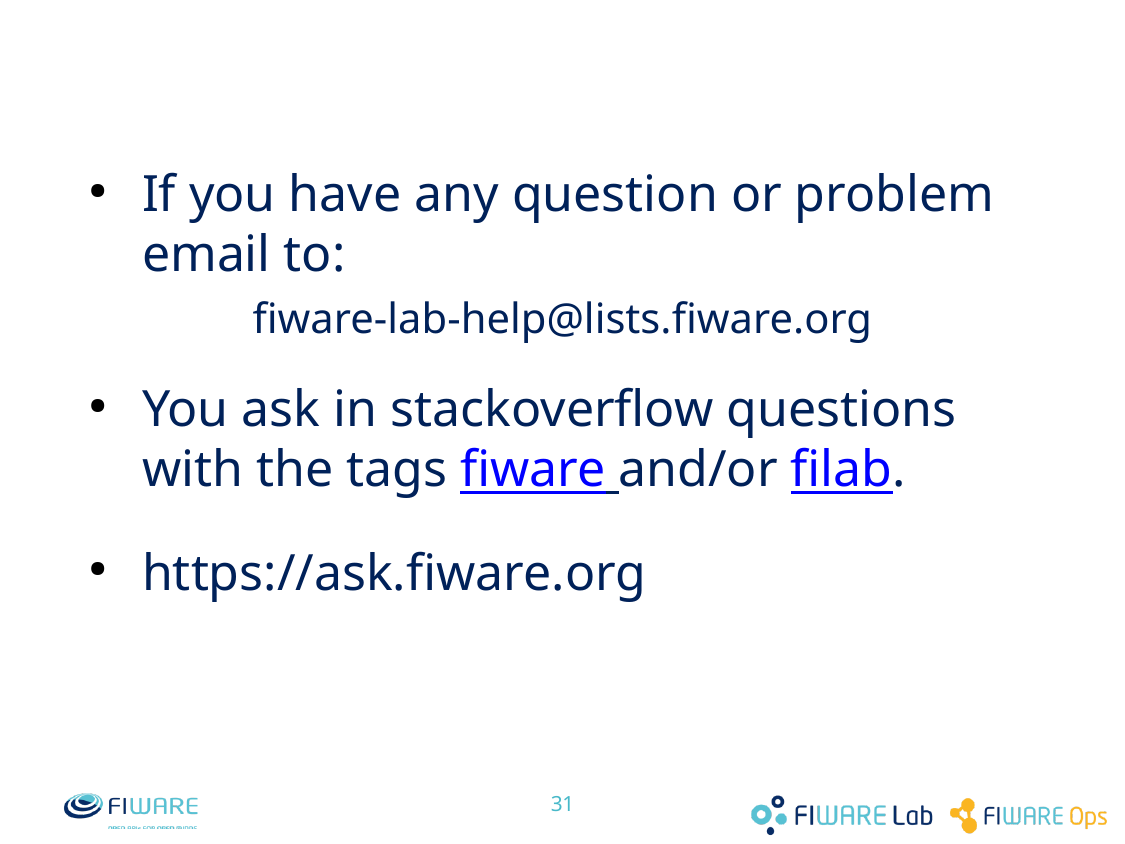

# If you have any question or problem email to:
fiware-lab-help@lists.fiware.org
You ask in stackoverflow questions with the tags fiware and/or filab.
https://ask.fiware.org